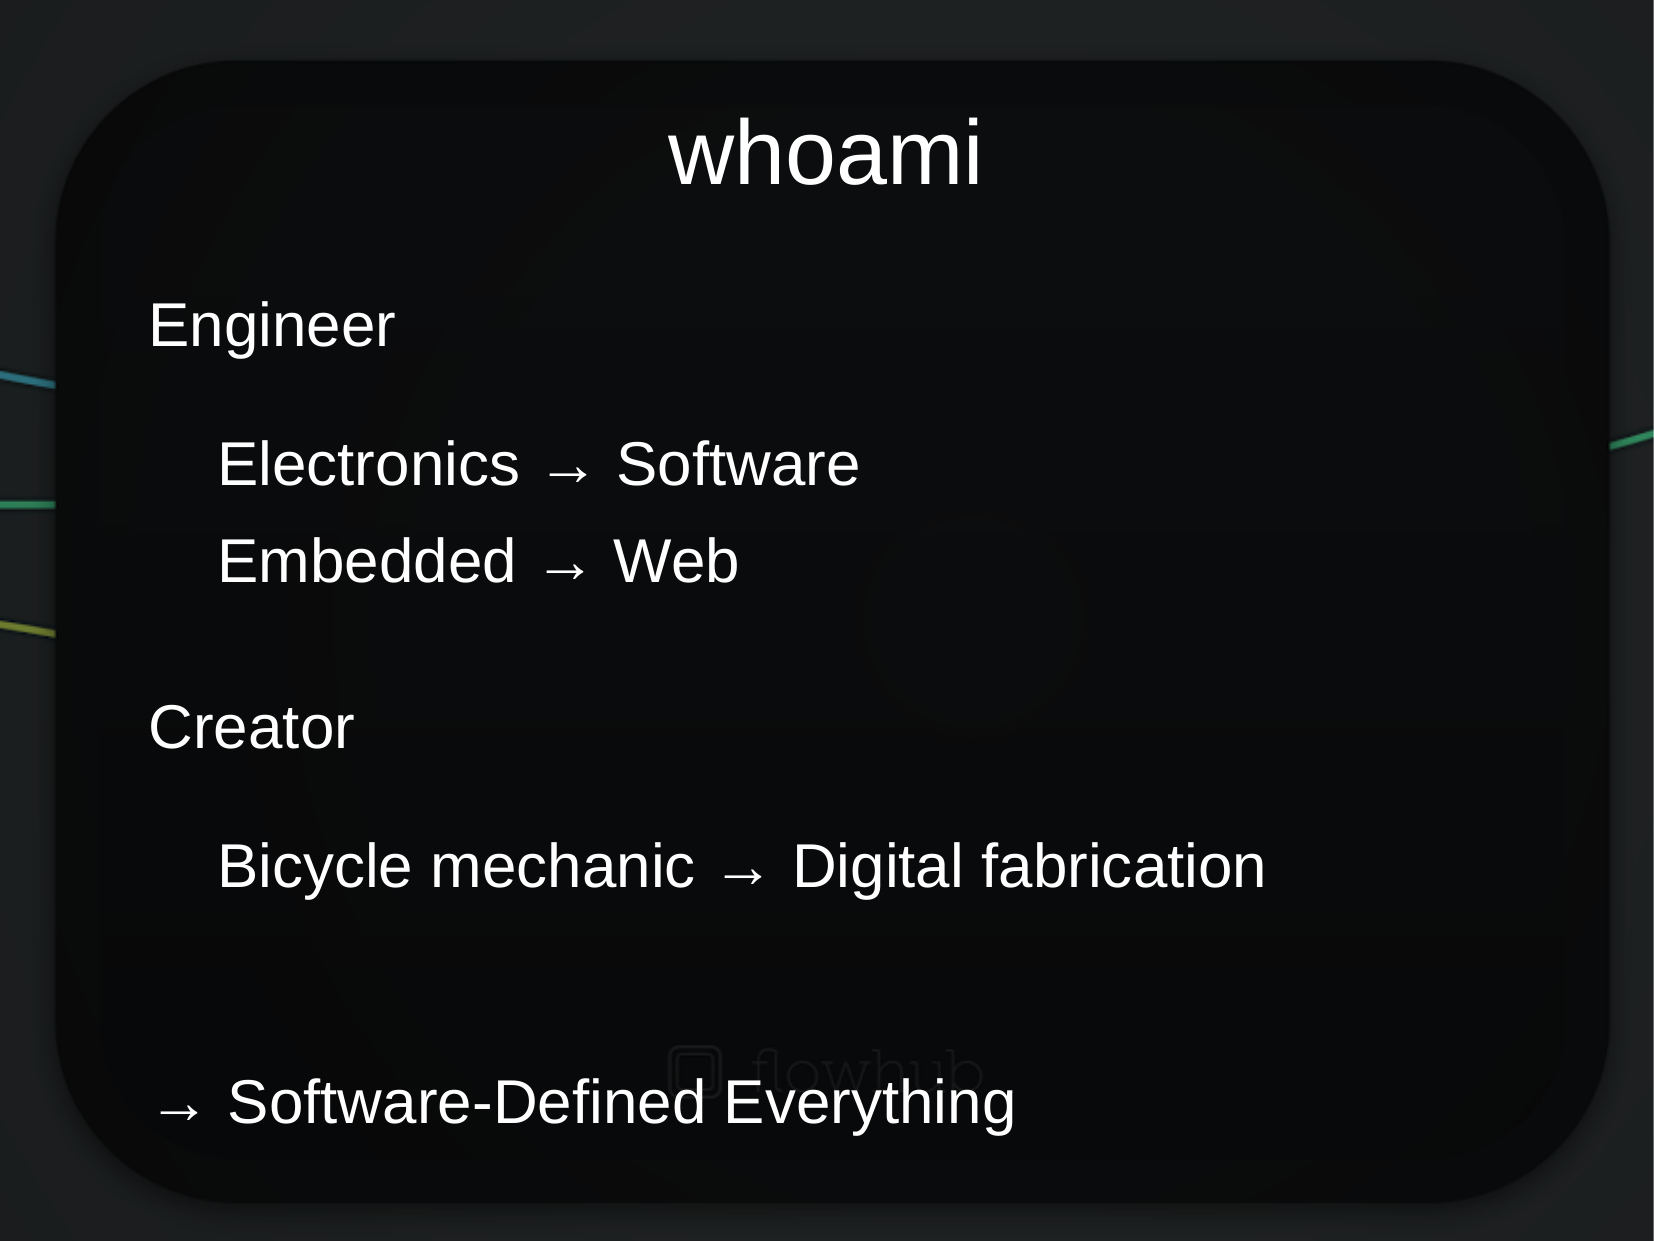

# whoami
Engineer
 Electronics → Software
 Embedded → Web
Creator
 Bicycle mechanic → Digital fabrication
→ Software-Defined Everything